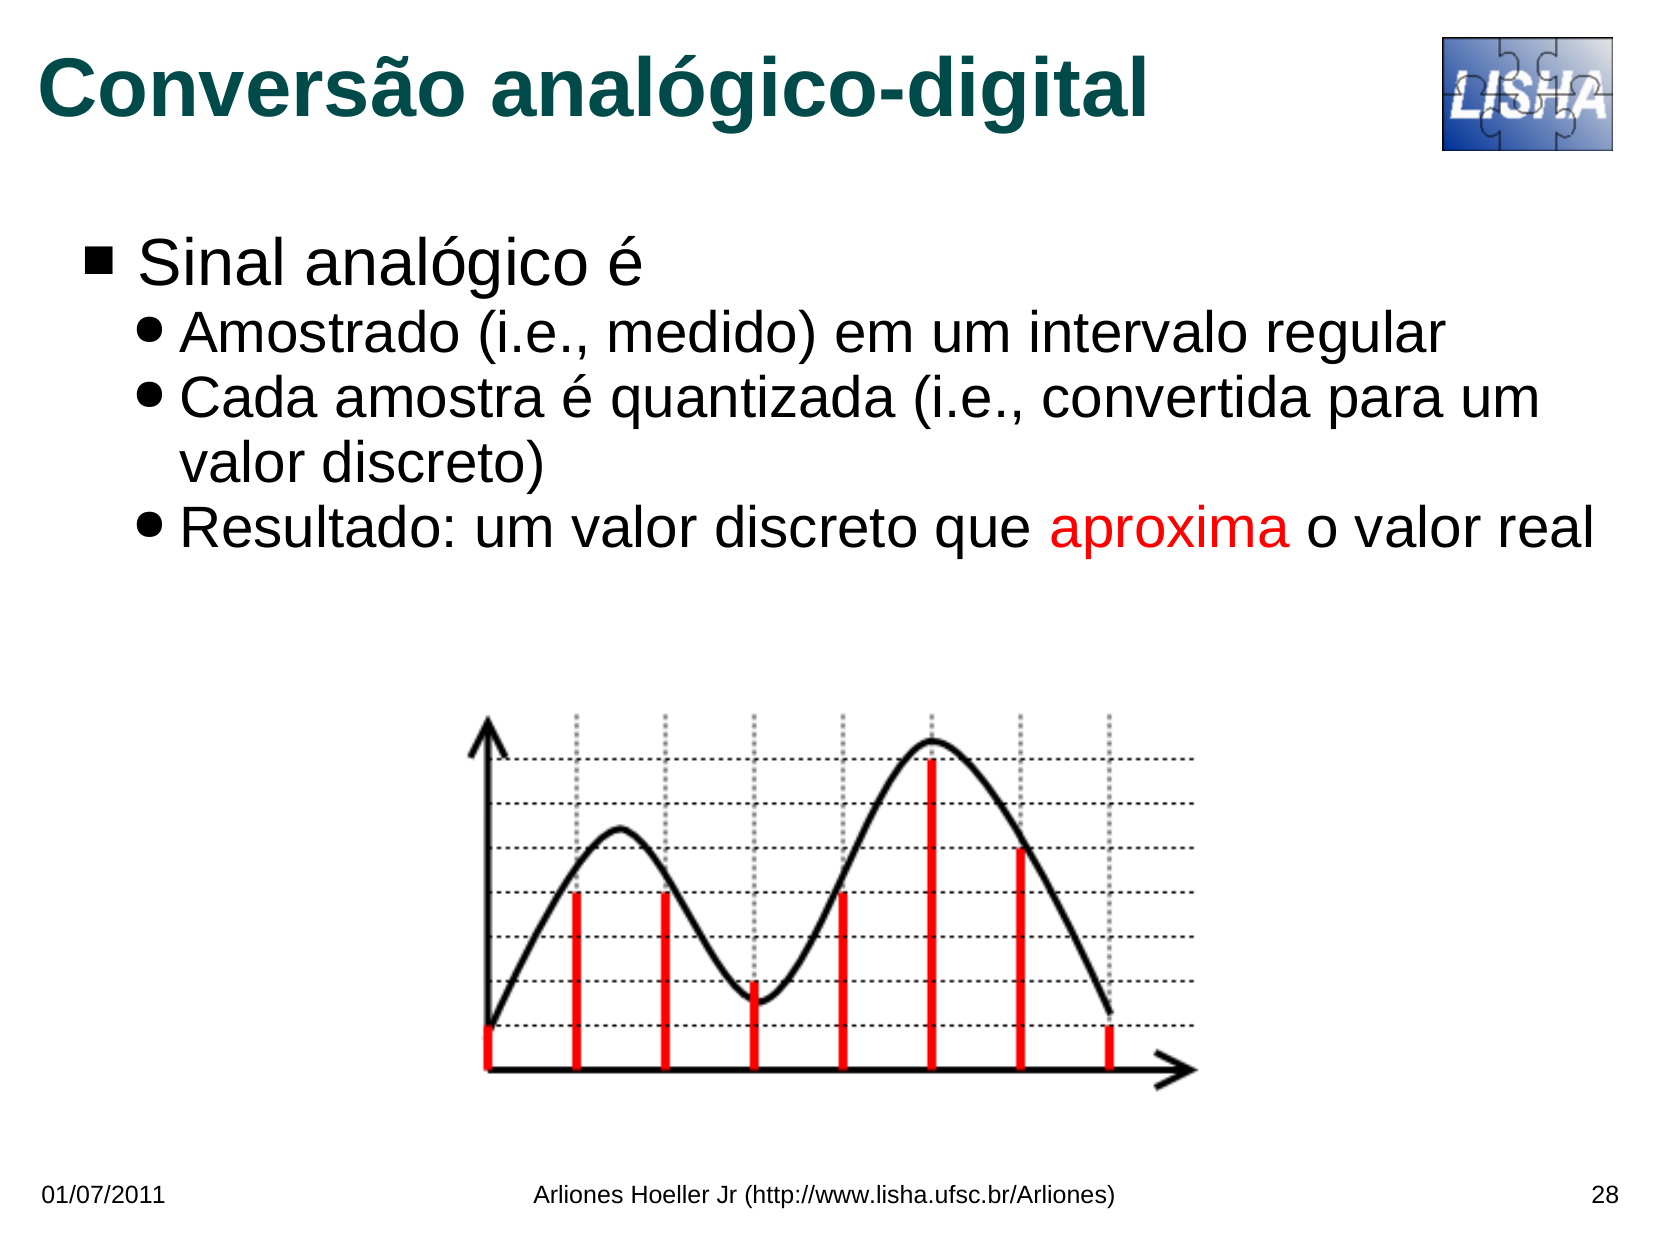

# Conversão analógico-digital
Sinal analógico é
Amostrado (i.e., medido) em um intervalo regular
Cada amostra é quantizada (i.e., convertida para um valor discreto)
Resultado: um valor discreto que aproxima o valor real